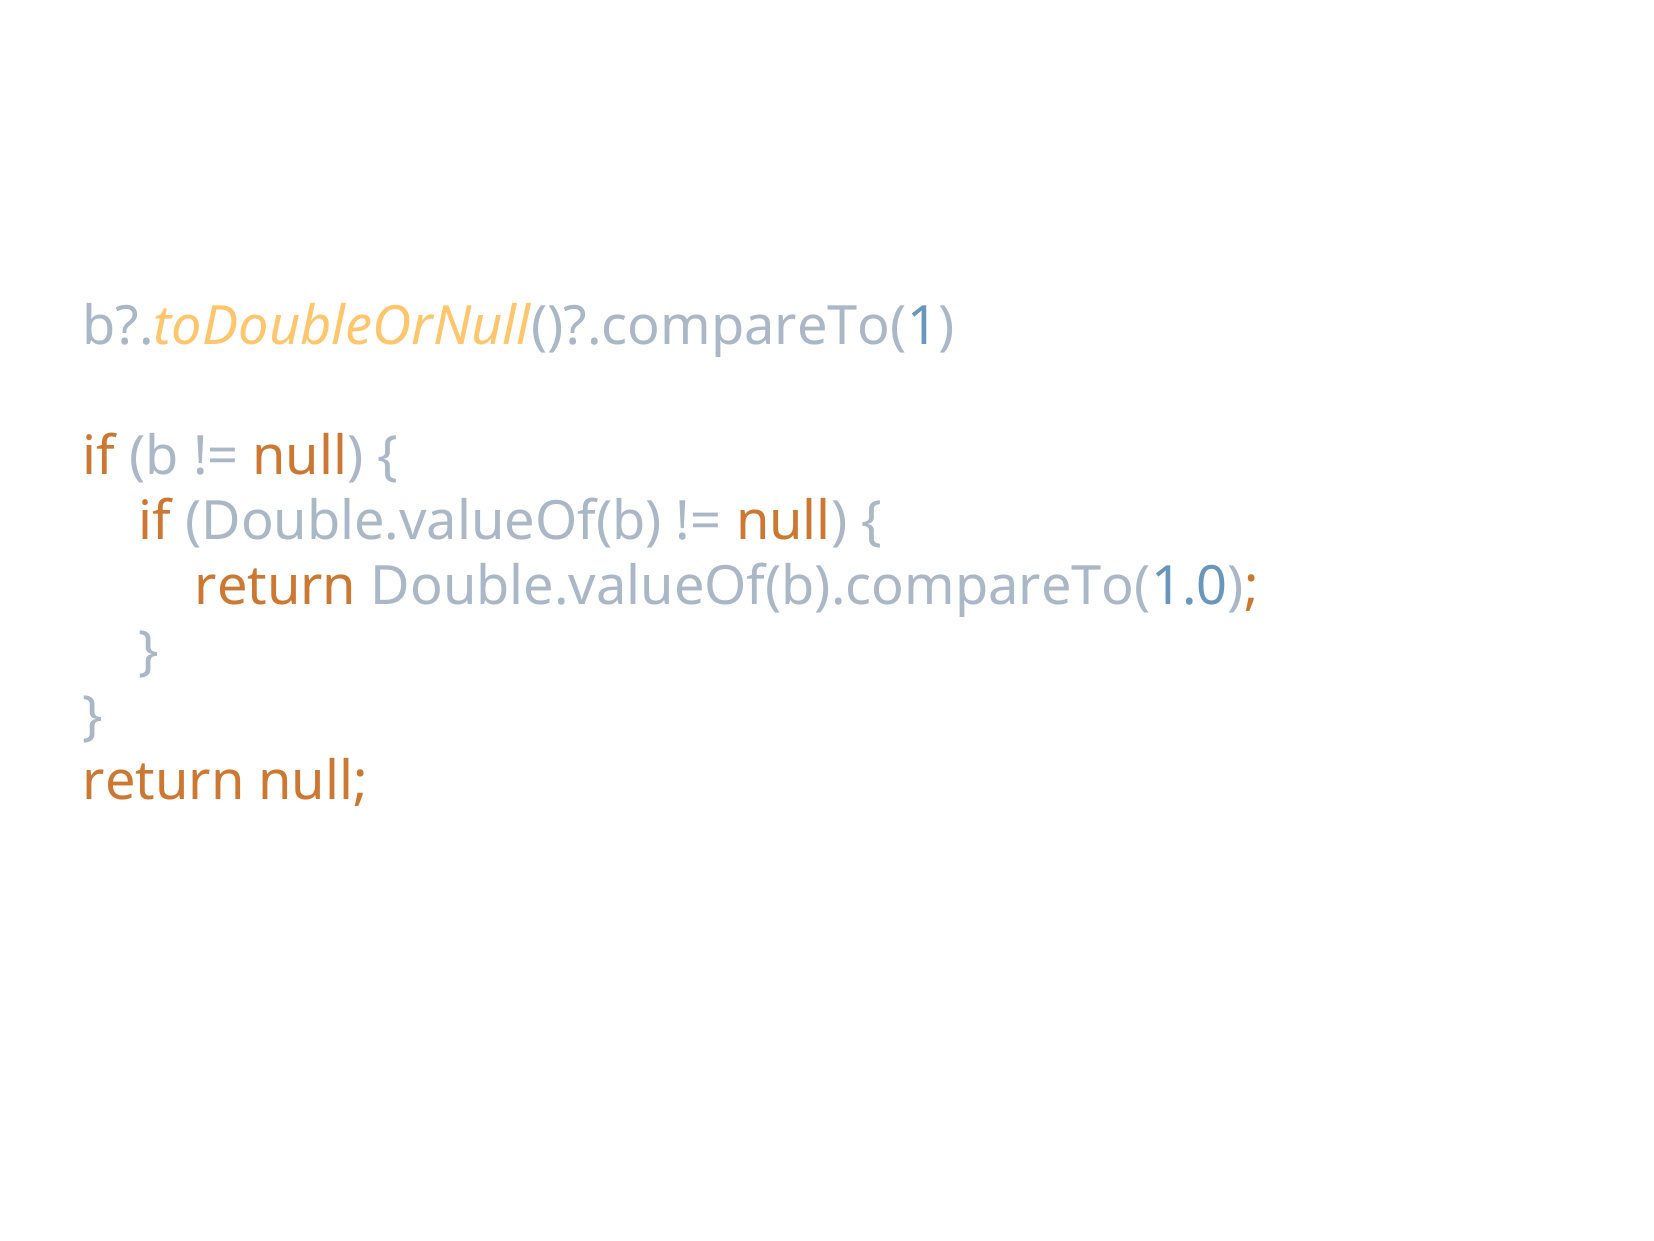

Chaining nullables
b?.toDoubleOrNull()?.compareTo(1)
if (b != null) {
 if (Double.valueOf(b) != null) {
 return Double.valueOf(b).compareTo(1.0);
 }
}
return null;